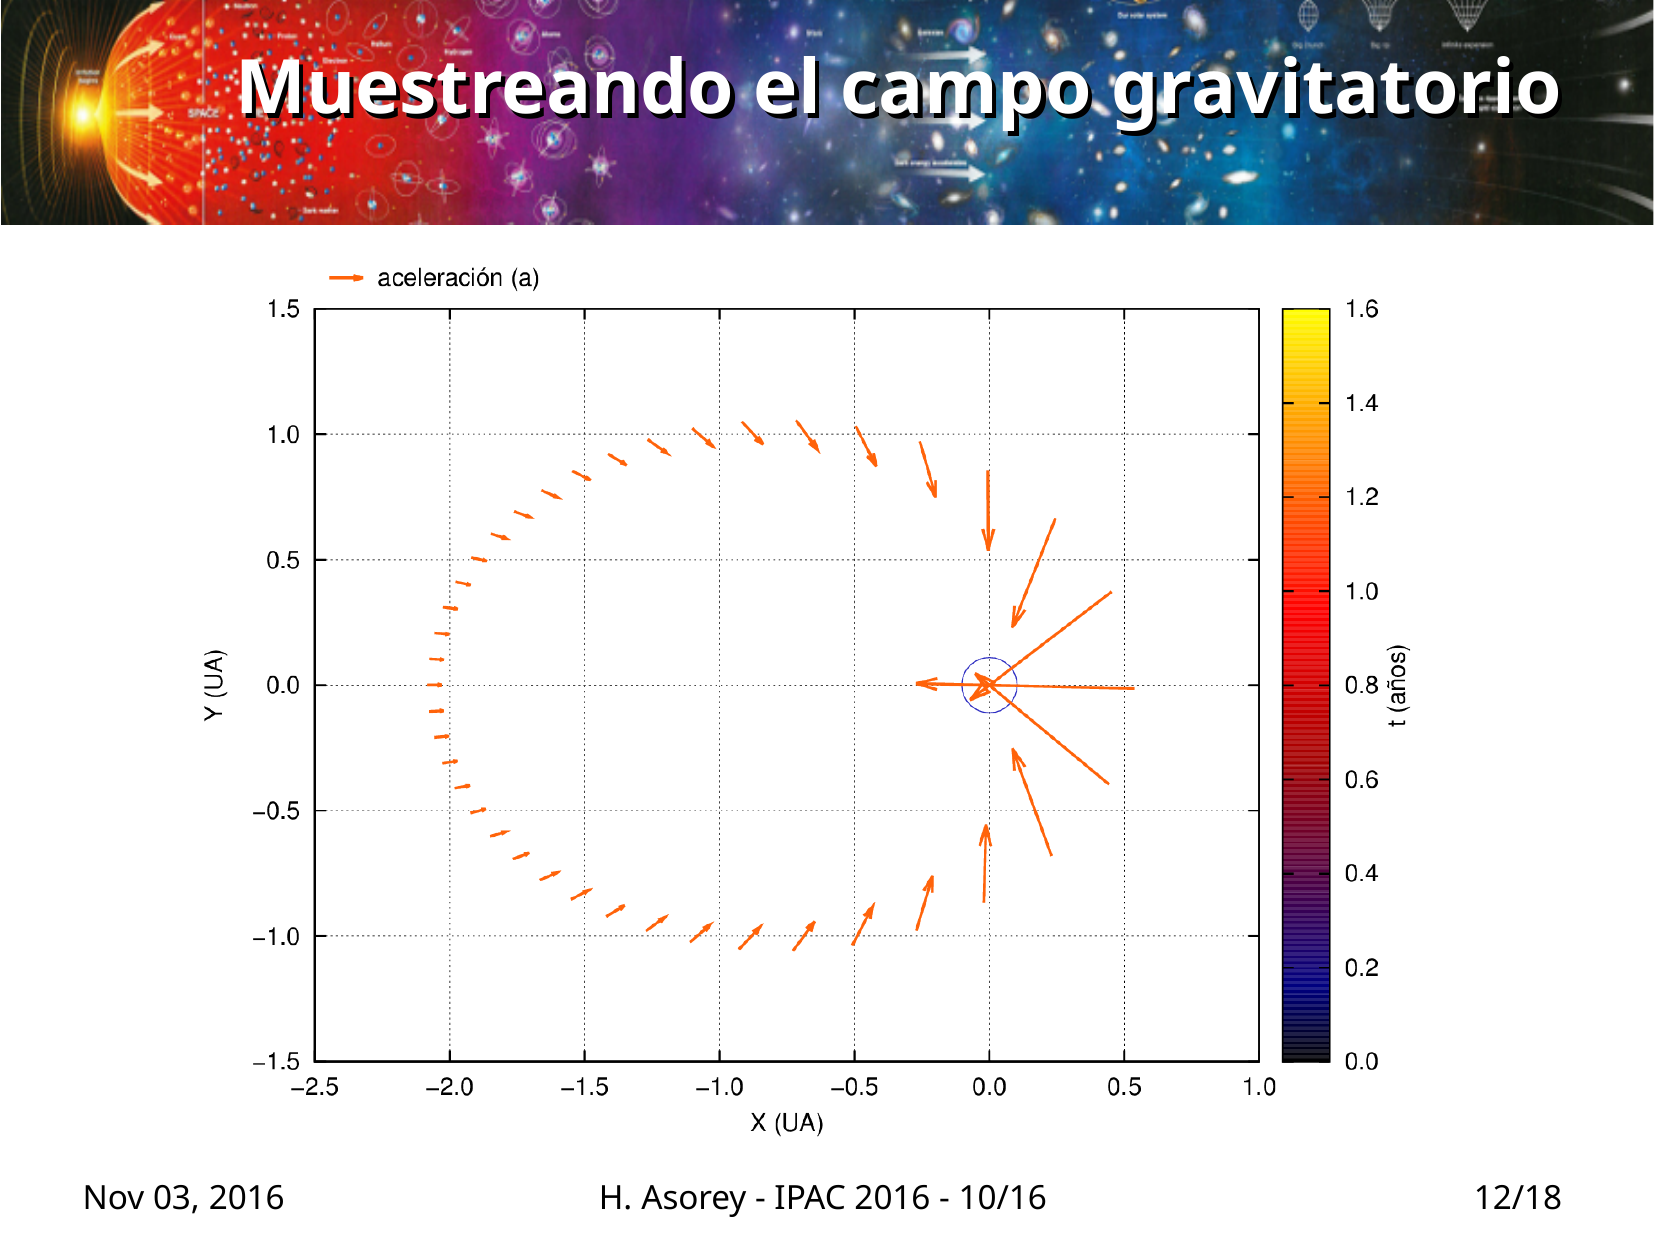

# Muestreando el campo gravitatorio
Nov 03, 2016
H. Asorey - IPAC 2016 - 10/16
12